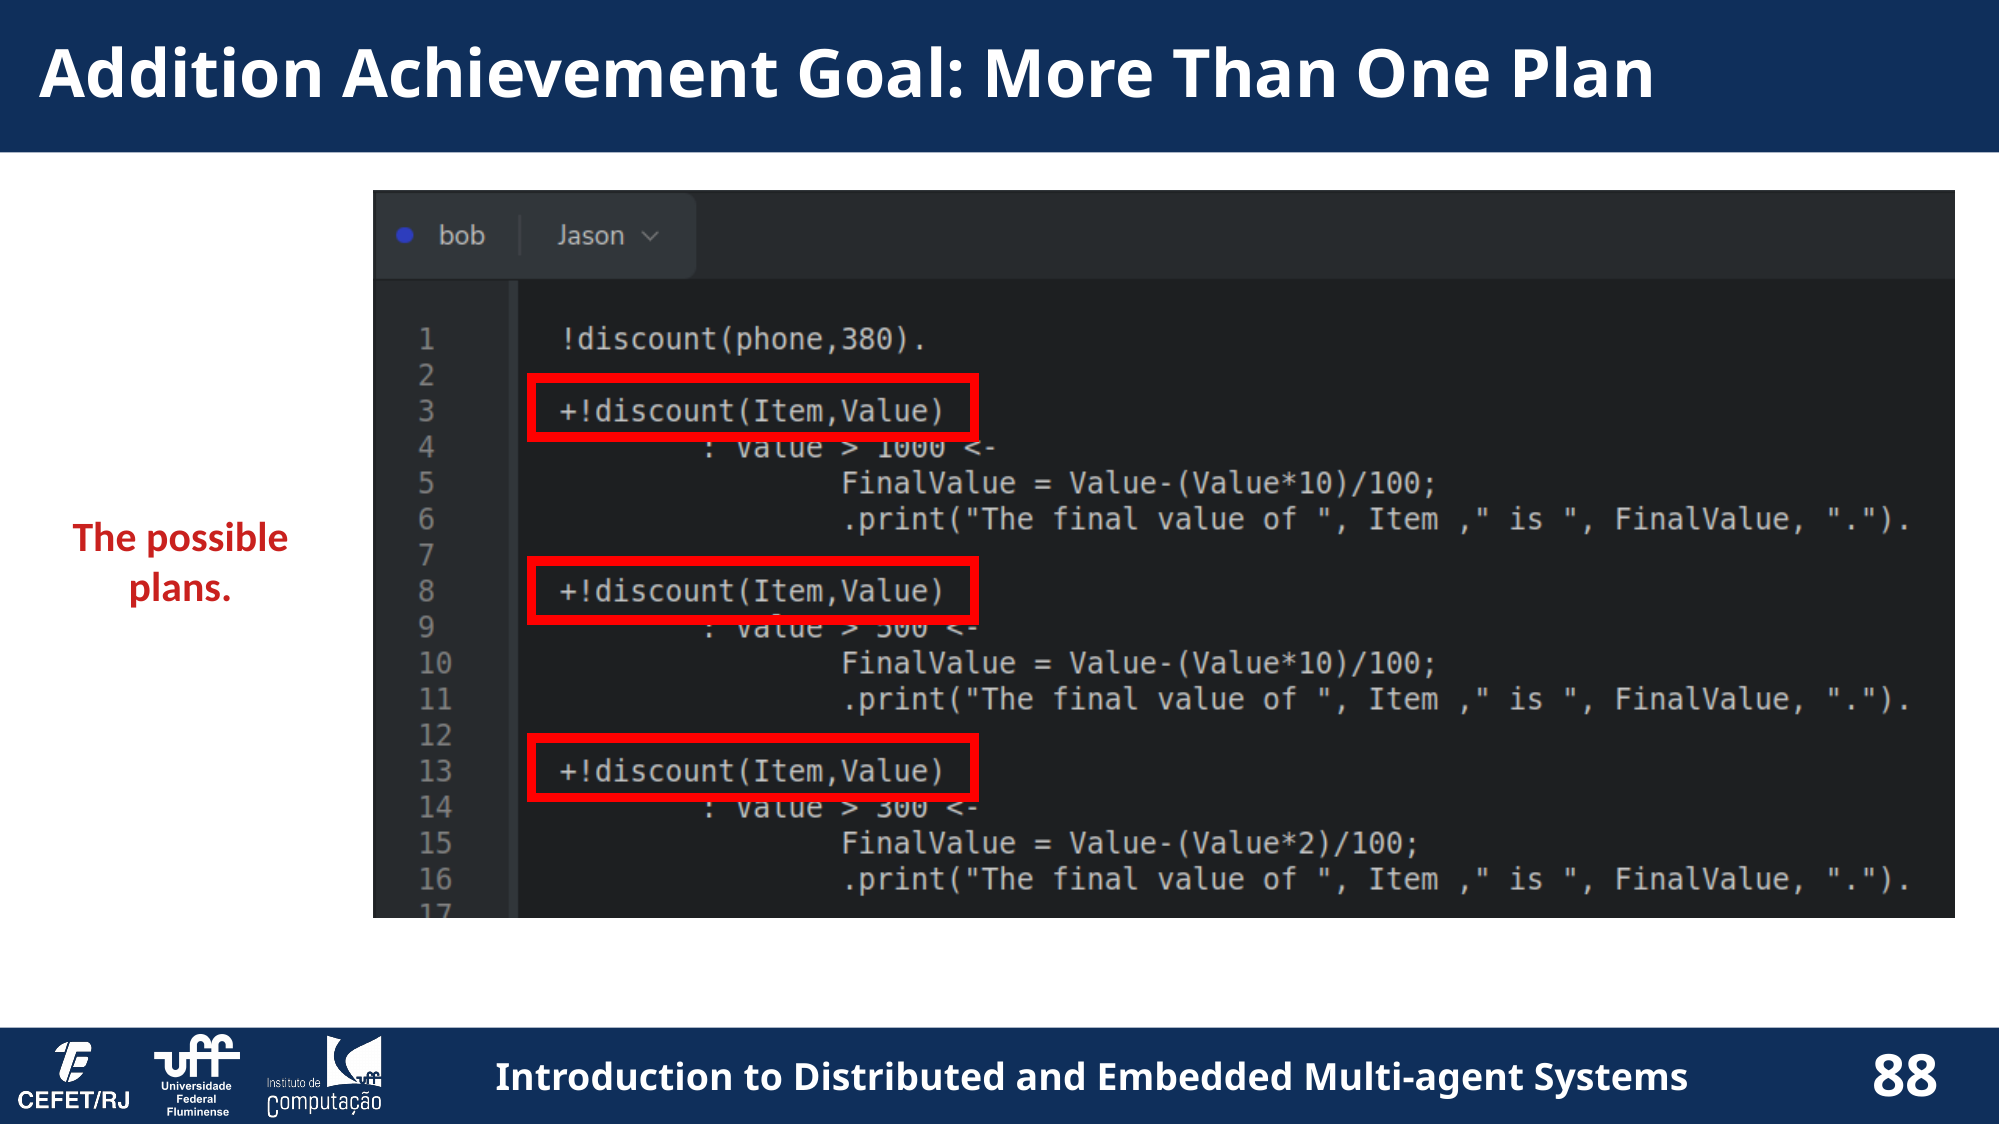

Addition Achievement Goal: More Than One Plan
The possible plans.